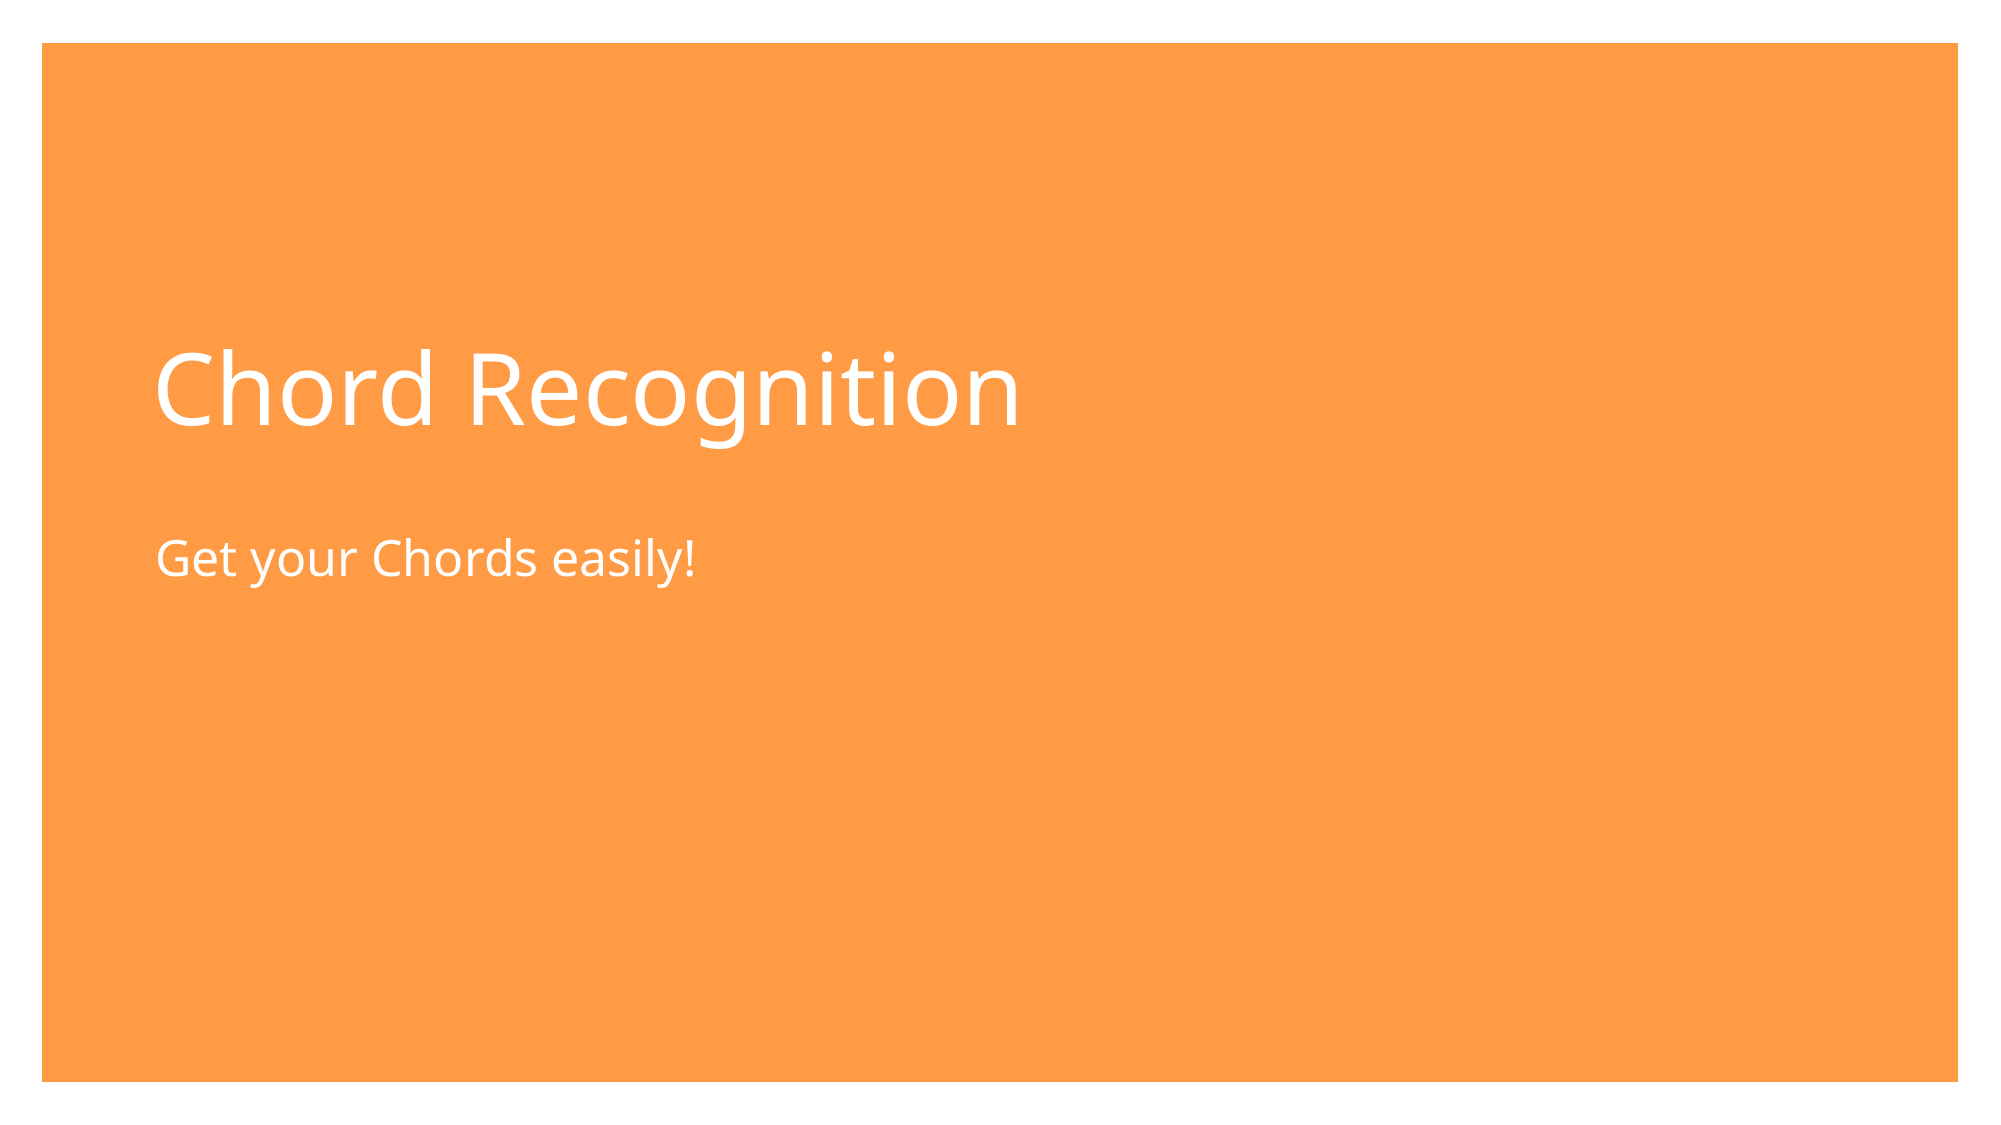

# Chord Recognition
Get your Chords easily!